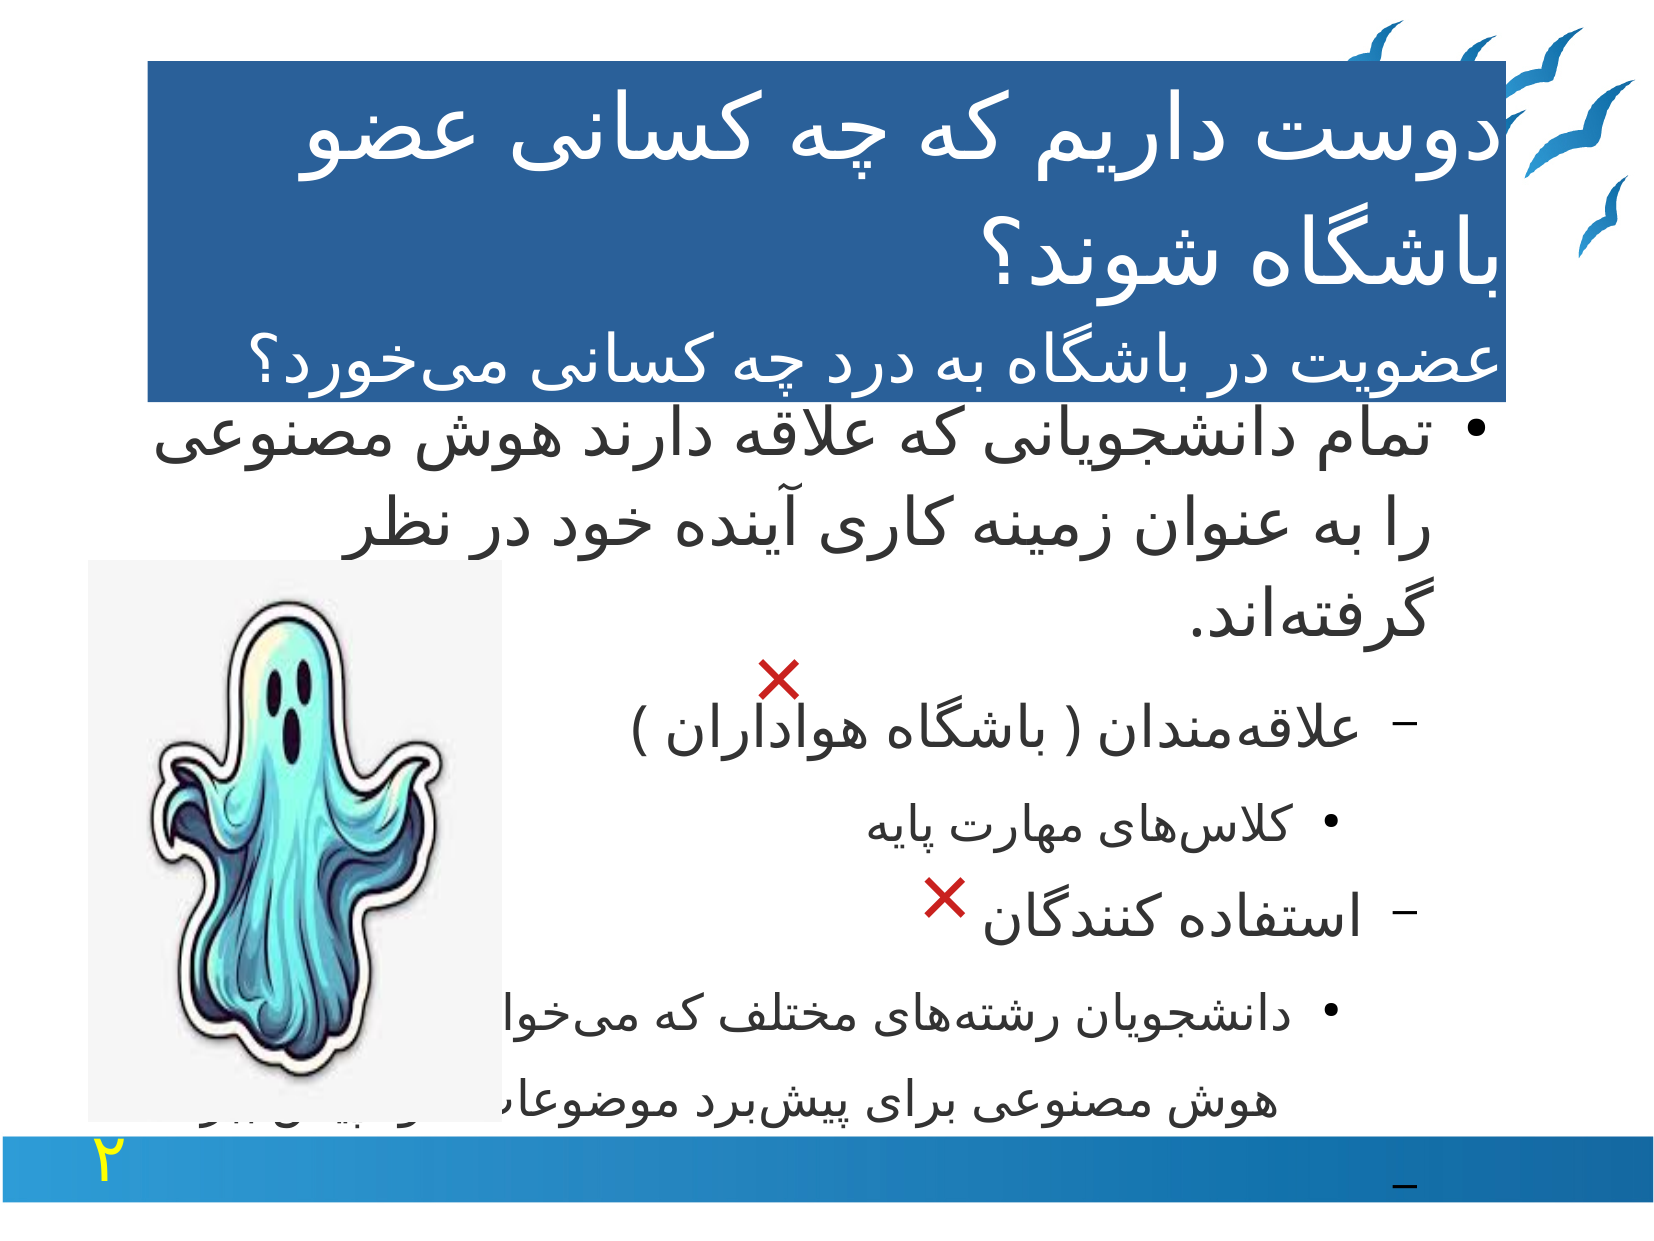

# دوست داریم که چه کسانی عضو باشگاه شوند؟ عضویت در باشگاه به درد چه کسانی می‌خورد؟
تمام دانشجویانی که علاقه دارند هوش مصنوعی را به عنوان زمینه کاری آینده خود در نظر گرفته‌اند.
علاقه‌مندان ( باشگاه هواداران )
کلاس‌های مهارت پایه
استفاده کنندگان
دانشجویان رشته‌های مختلف که می‌خواهند از
 هوش مصنوعی برای پیش‌برد موضوعات خود پیش ببرند.
تمام کسانی که
×
×
 ۲